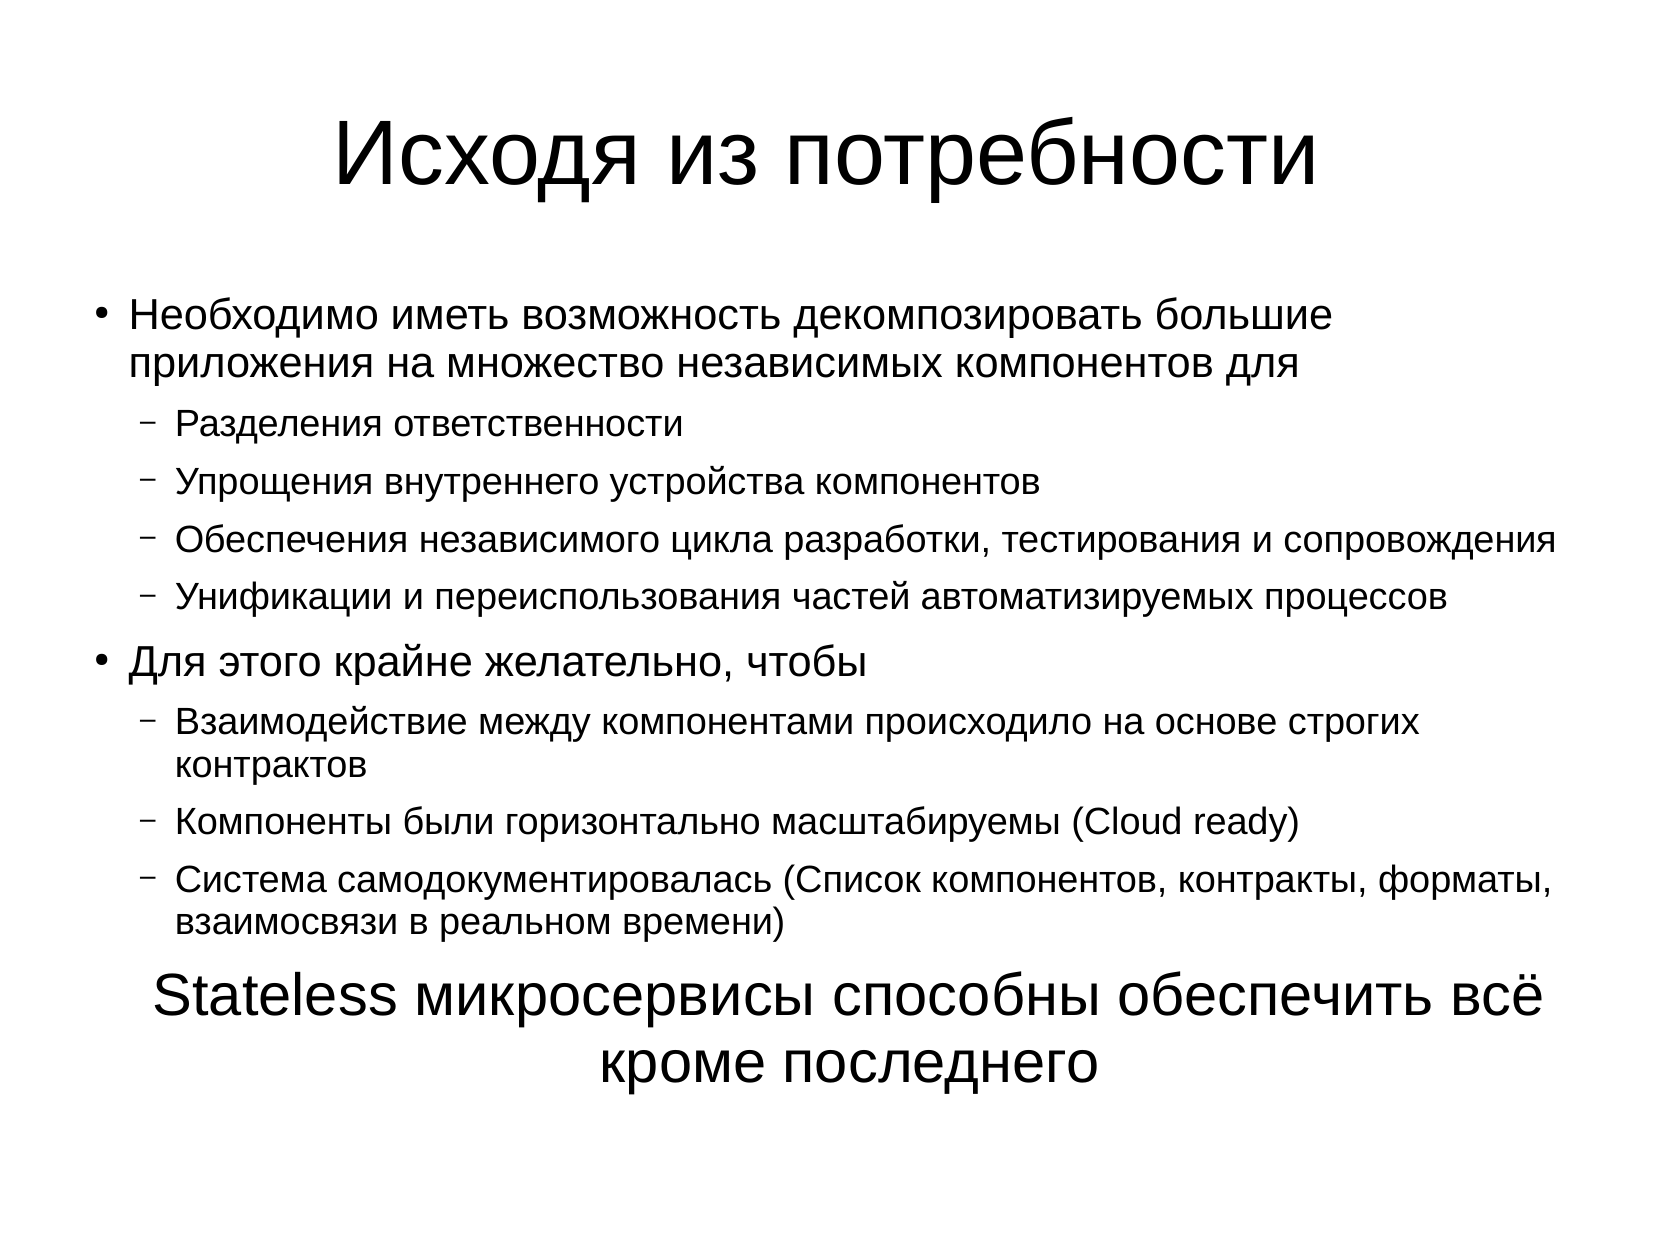

# Исходя из потребности
Необходимо иметь возможность декомпозировать большие приложения на множество независимых компонентов для
Разделения ответственности
Упрощения внутреннего устройства компонентов
Обеспечения независимого цикла разработки, тестирования и сопровождения
Унификации и переиспользования частей автоматизируемых процессов
Для этого крайне желательно, чтобы
Взаимодействие между компонентами происходило на основе строгих контрактов
Компоненты были горизонтально масштабируемы (Cloud ready)
Система самодокументировалась (Список компонентов, контракты, форматы, взаимосвязи в реальном времени)
Stateless микросервисы способны обеспечить всё кроме последнего